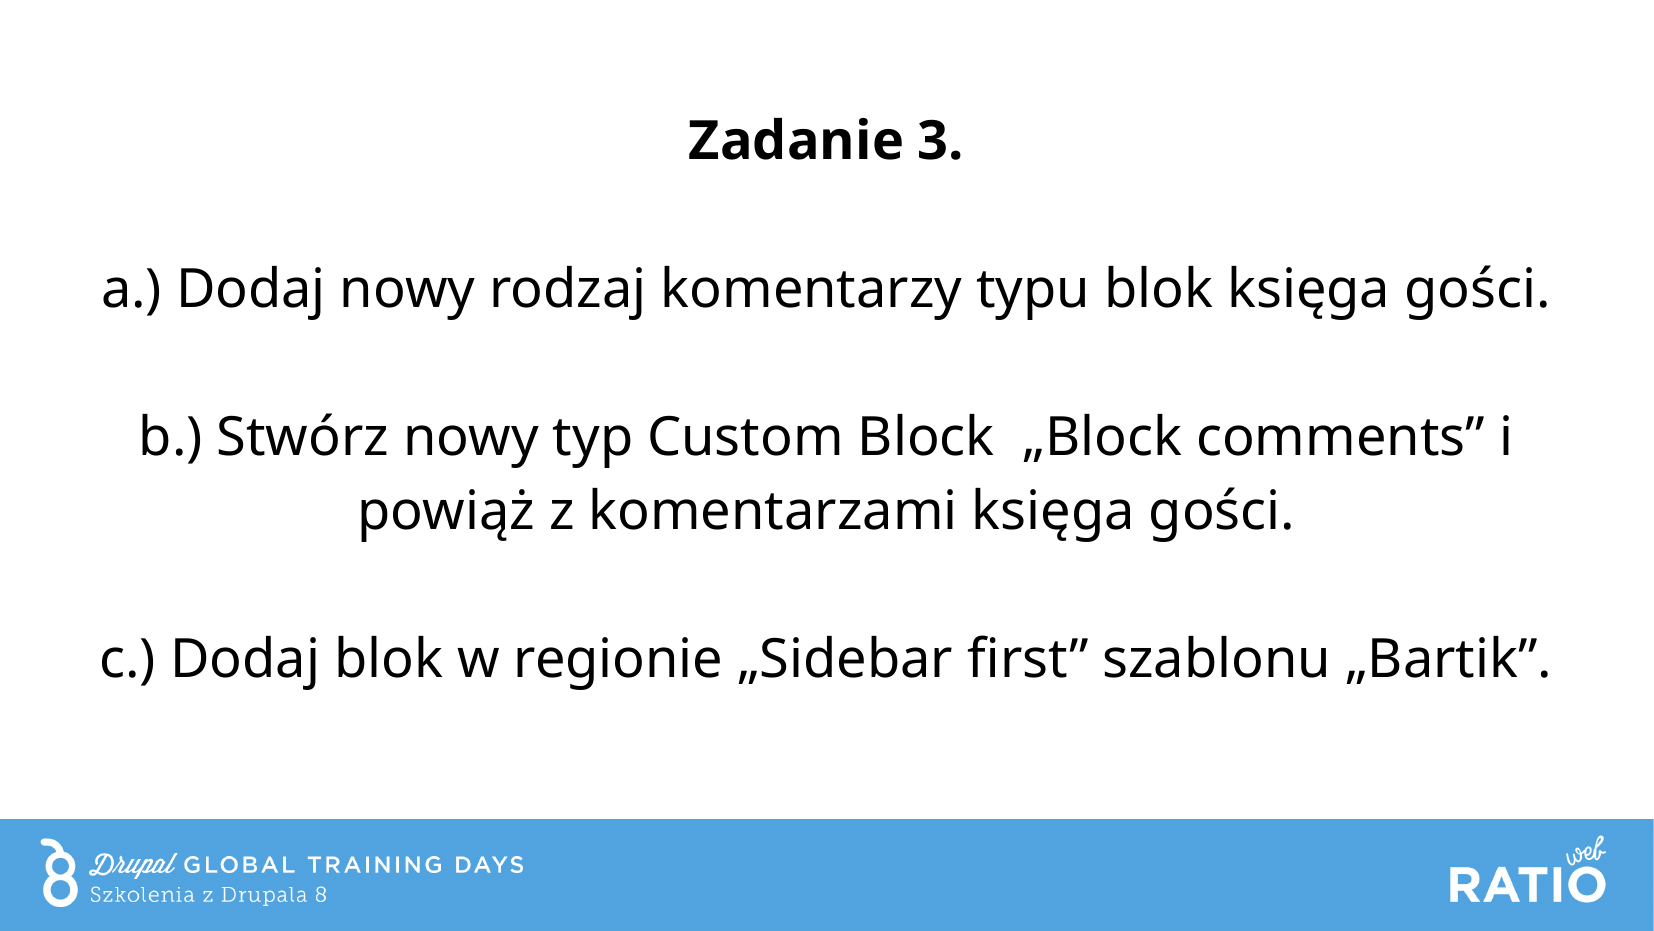

# Zadanie 3.
a.) Dodaj nowy rodzaj komentarzy typu blok księga gości.
b.) Stwórz nowy typ Custom Block „Block comments” i powiąż z komentarzami księga gości.
c.) Dodaj blok w regionie „Sidebar first” szablonu „Bartik”.